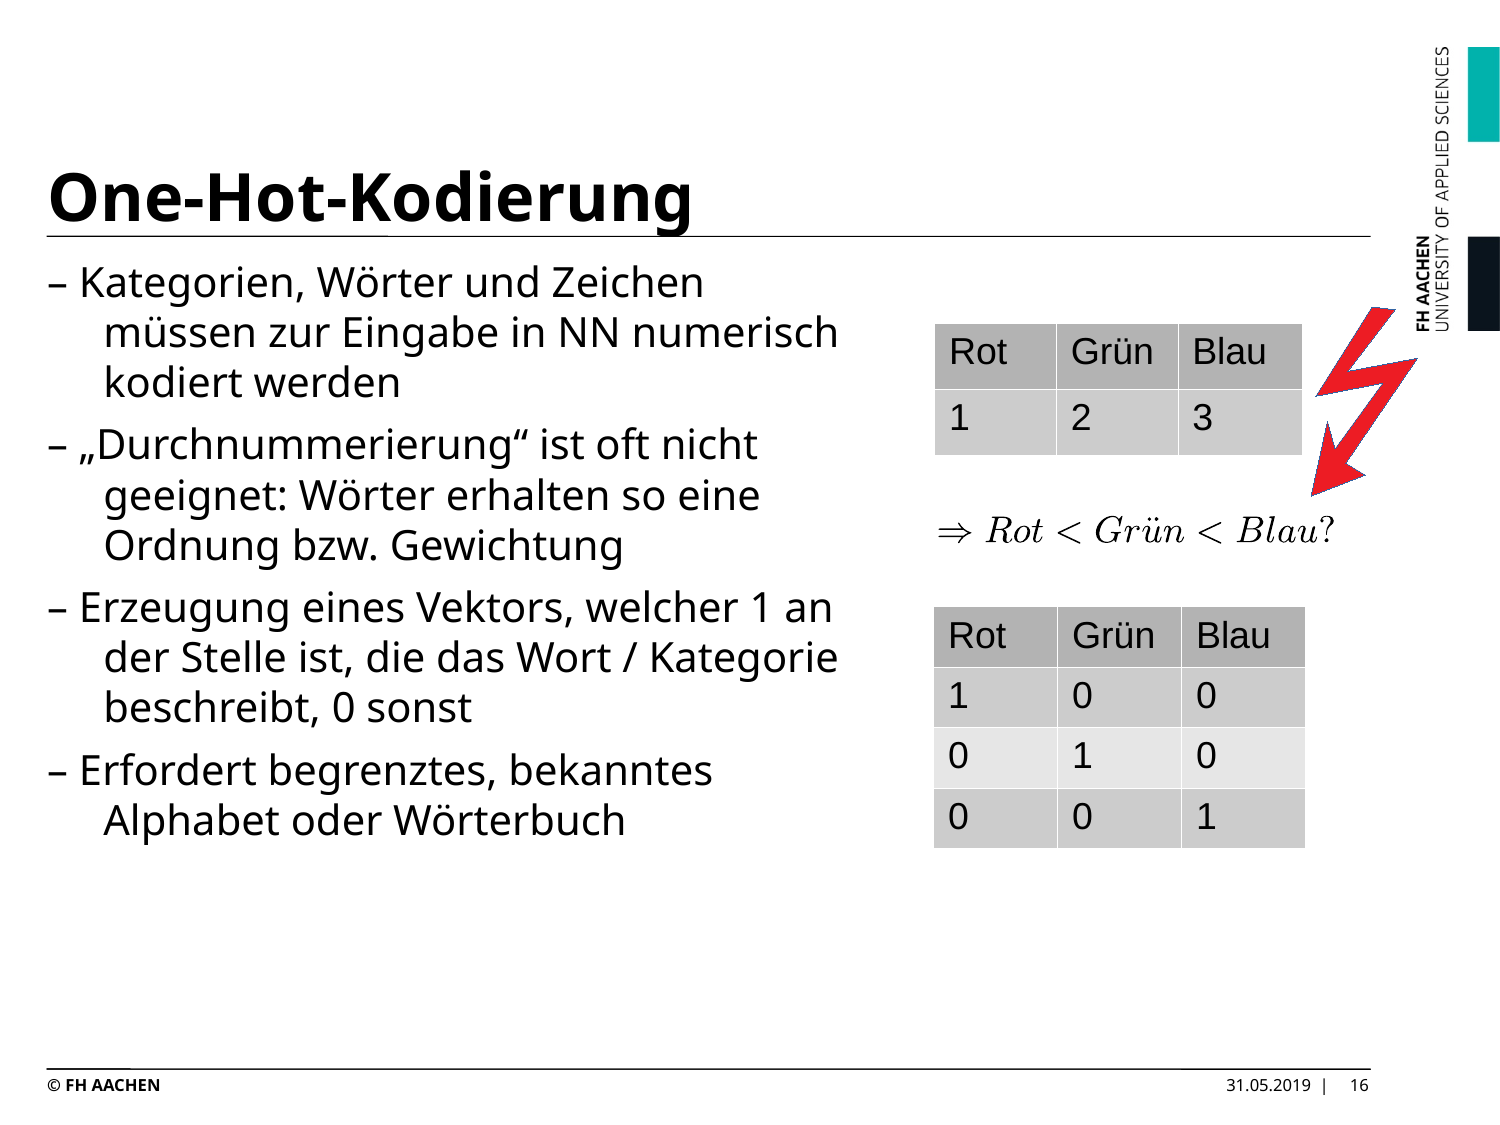

# One-Hot-Kodierung
– Kategorien, Wörter und Zeichen müssen zur Eingabe in NN numerisch kodiert werden
– „Durchnummerierung“ ist oft nicht geeignet: Wörter erhalten so eine Ordnung bzw. Gewichtung
– Erzeugung eines Vektors, welcher 1 an der Stelle ist, die das Wort / Kategorie beschreibt, 0 sonst
– Erfordert begrenztes, bekanntes Alphabet oder Wörterbuch
| Rot | Grün | Blau |
| --- | --- | --- |
| 1 | 2 | 3 |
| Rot | Grün | Blau |
| --- | --- | --- |
| 1 | 0 | 0 |
| 0 | 1 | 0 |
| 0 | 0 | 1 |
31.05.2019
16